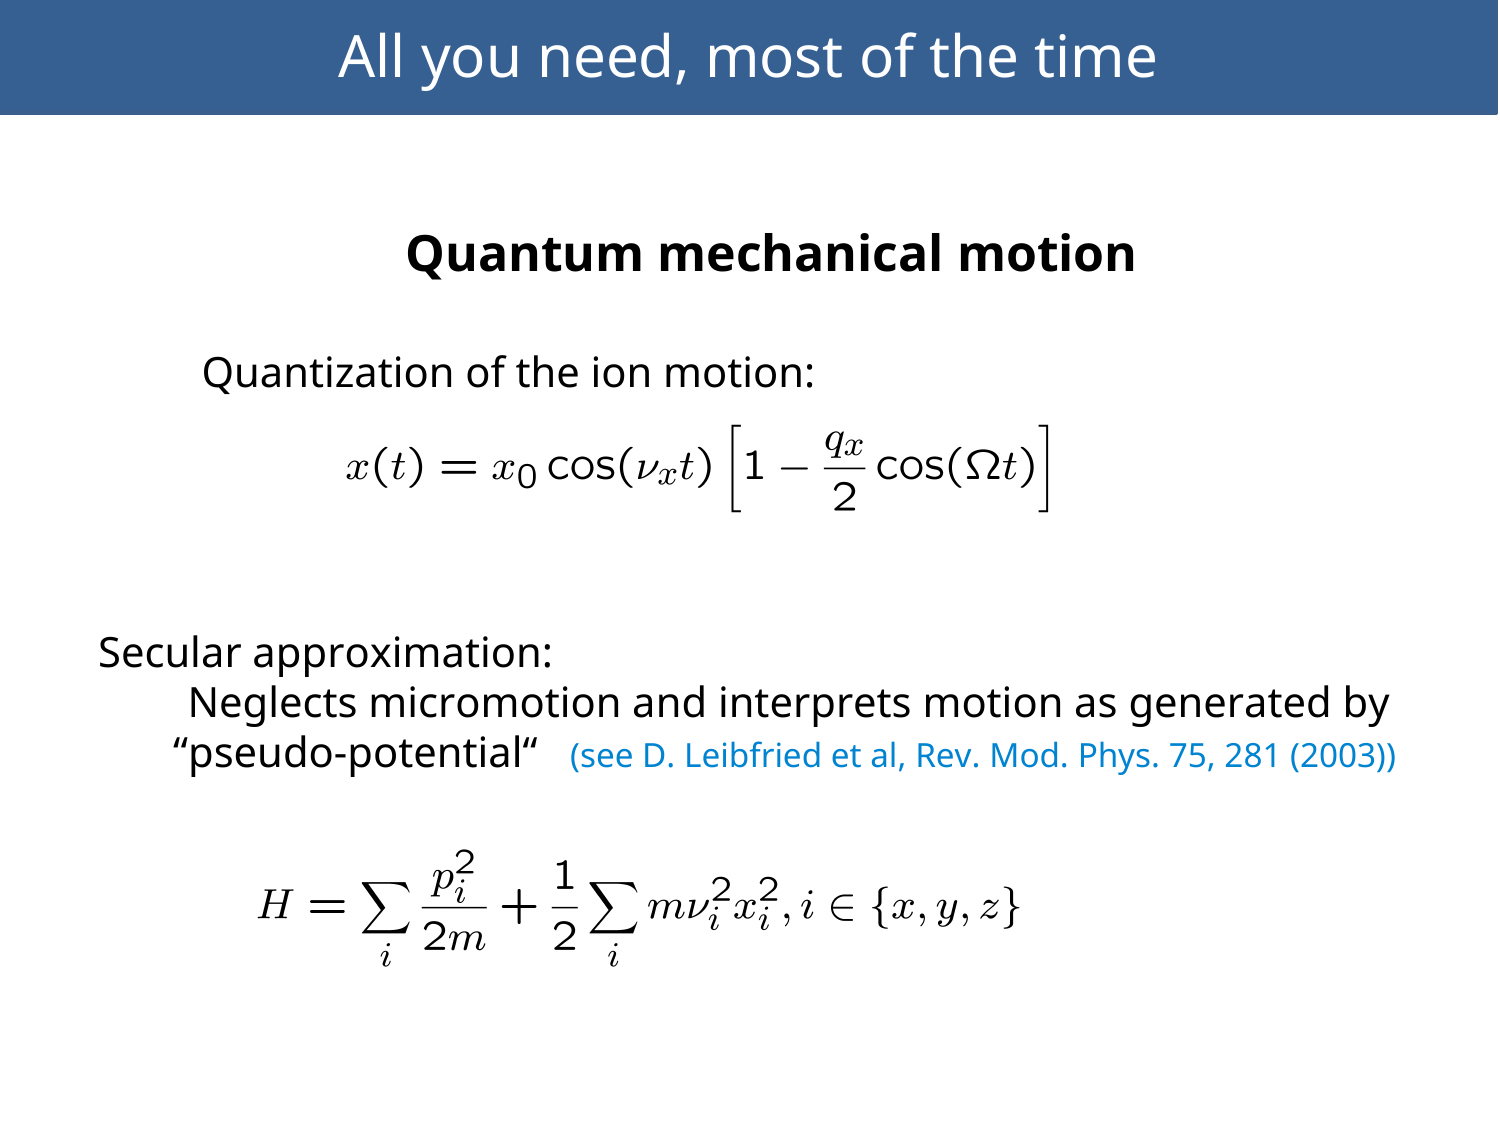

# All you need, most of the time
Quantum mechanical motion
Quantization of the ion motion:
Secular approximation:
Neglects micromotion and interprets motion as generated by “pseudo-potential“ (see D. Leibfried et al, Rev. Mod. Phys. 75, 281 (2003))